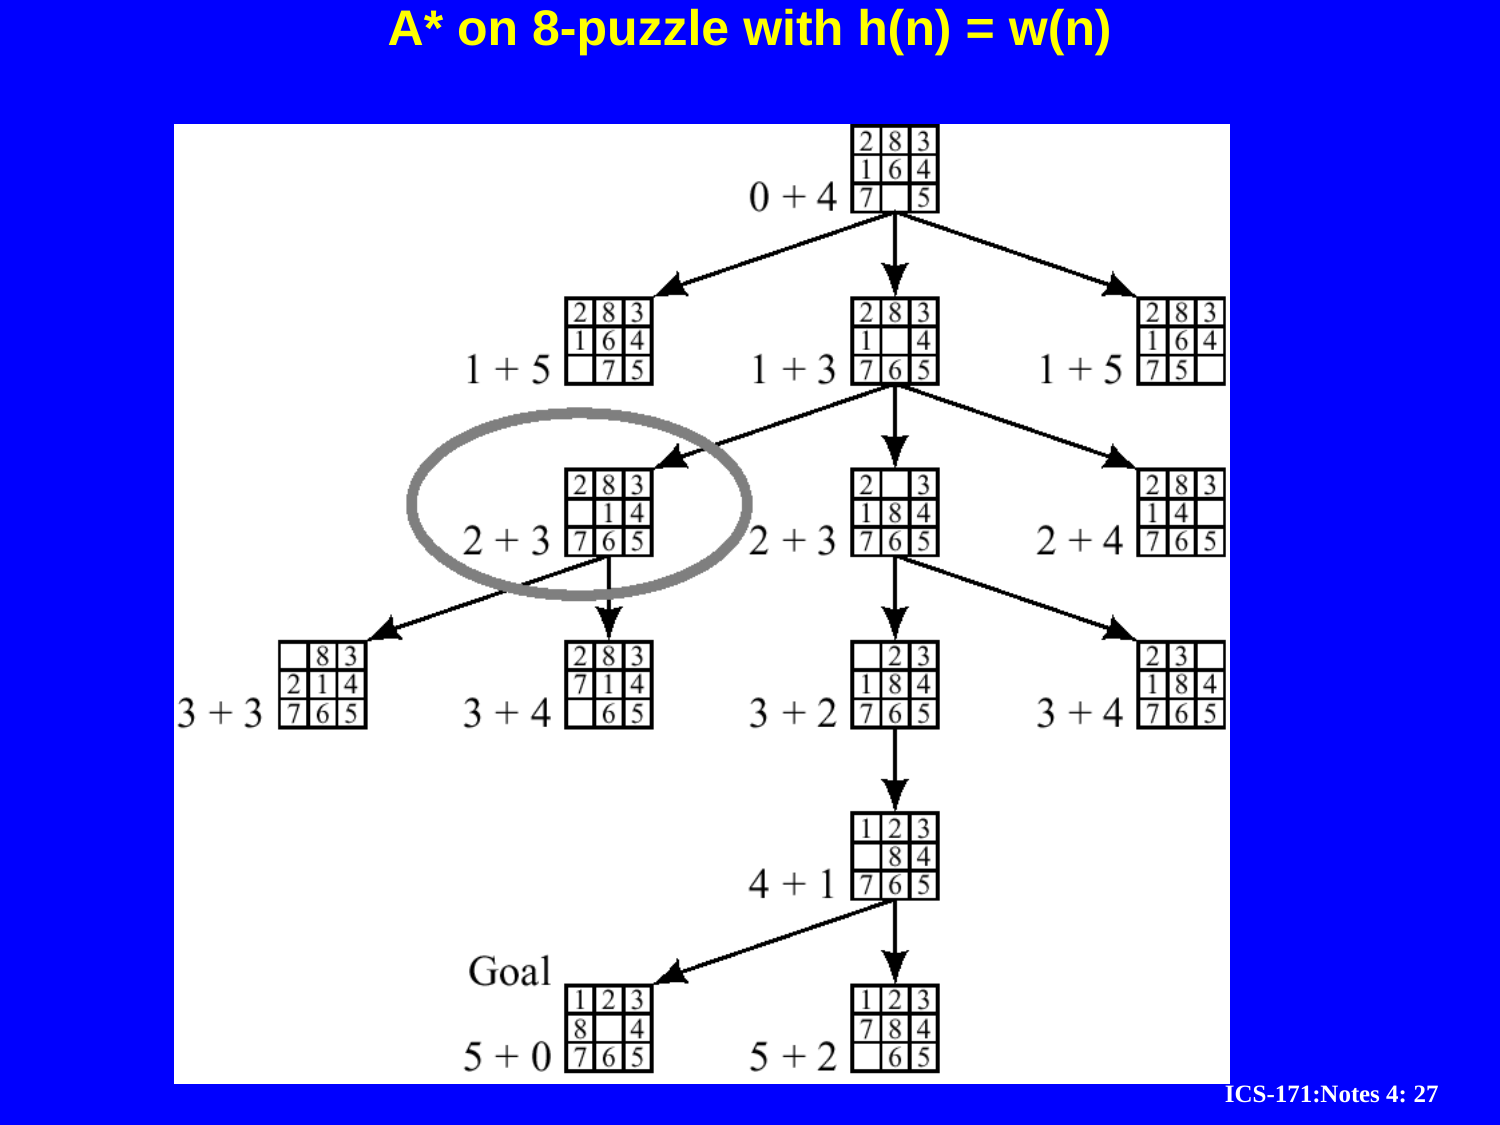

# A* on 8-puzzle with h(n) = w(n)